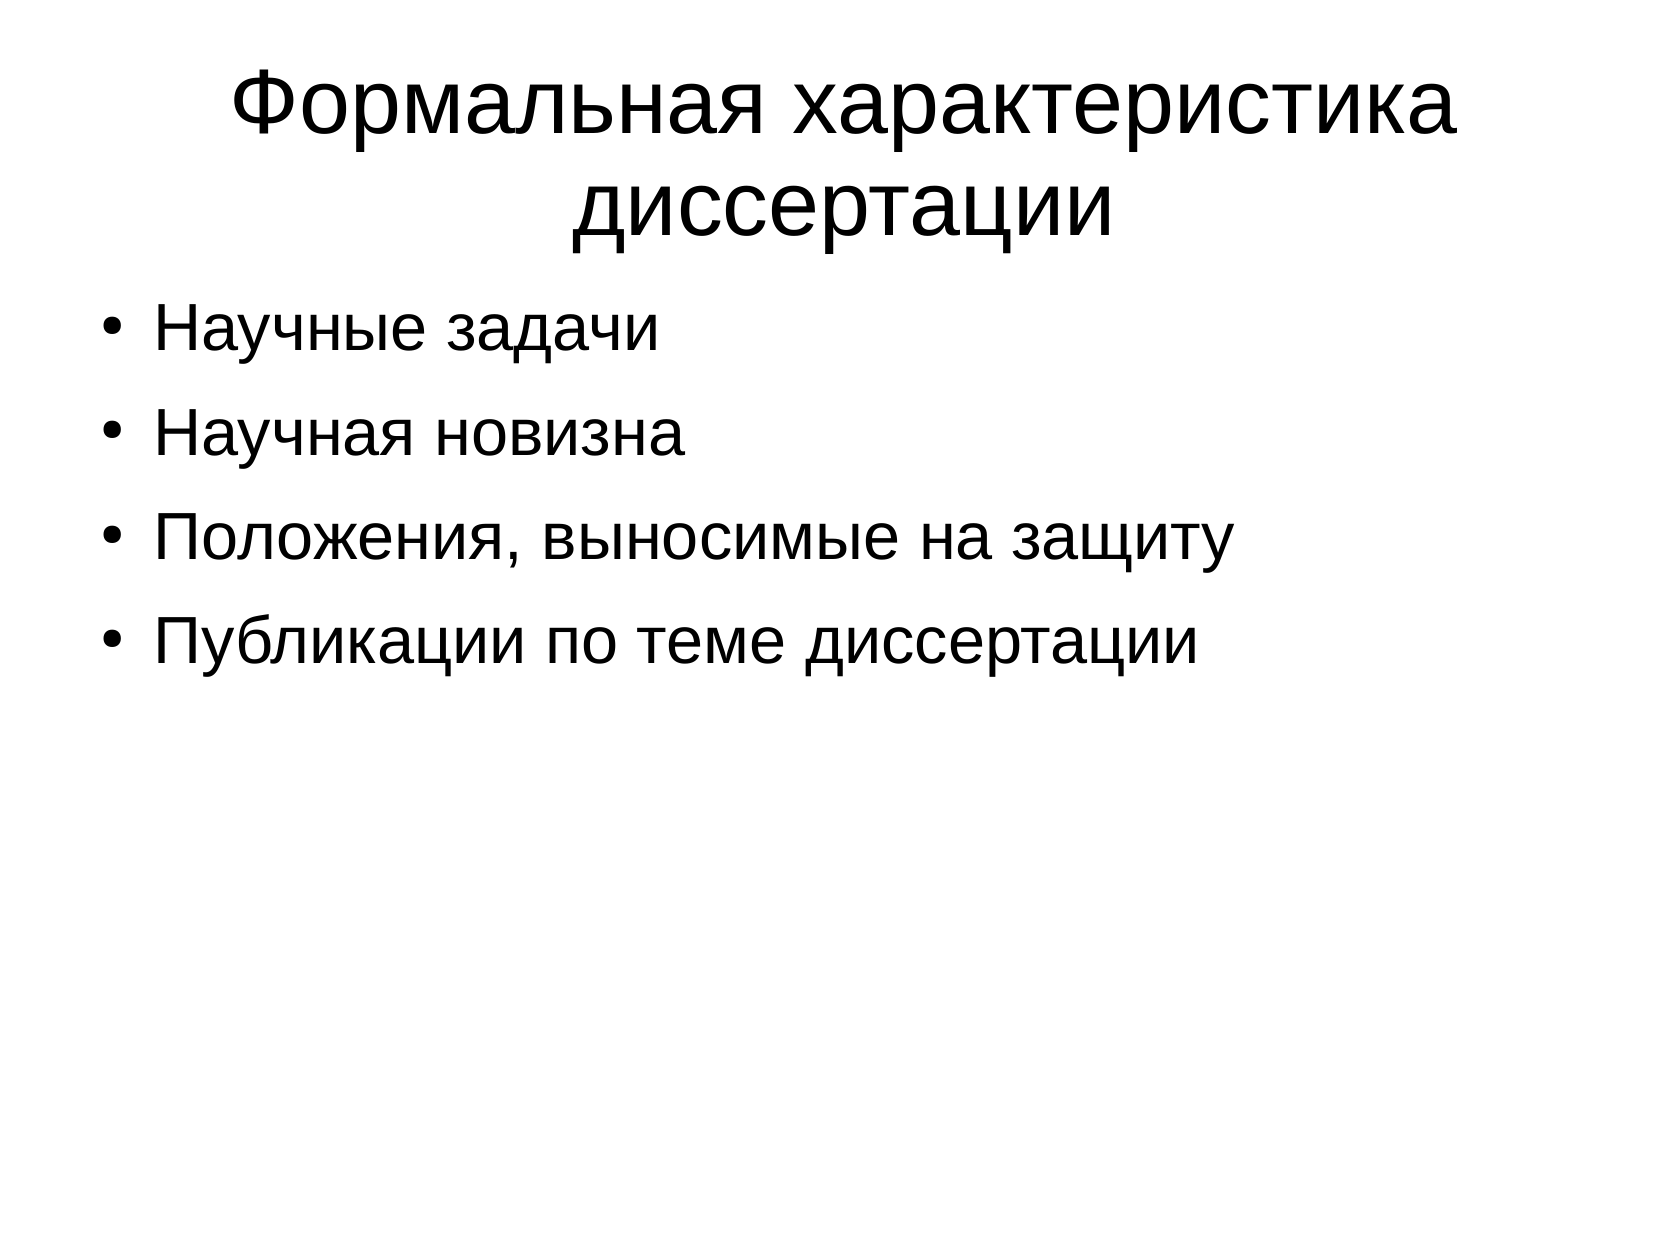

# Формальная характеристика диссертации
Научные задачи
Научная новизна
Положения, выносимые на защиту
Публикации по теме диссертации